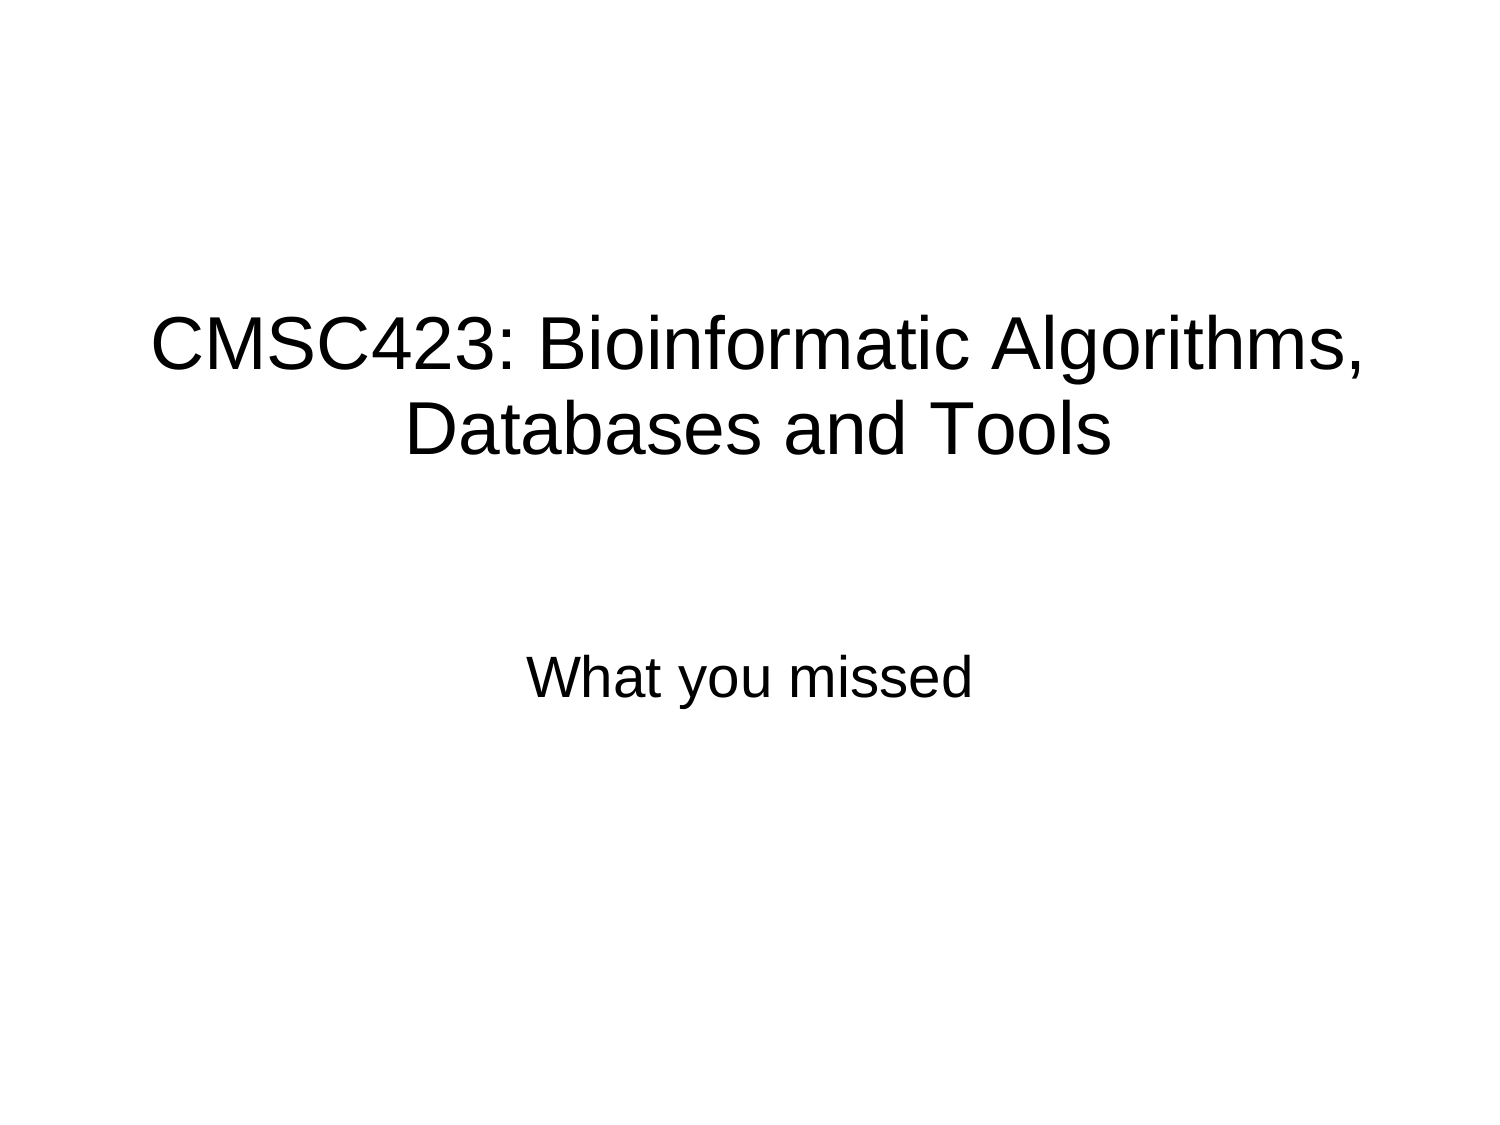

# CMSC423: Bioinformatic Algorithms, Databases and Tools
What you missed